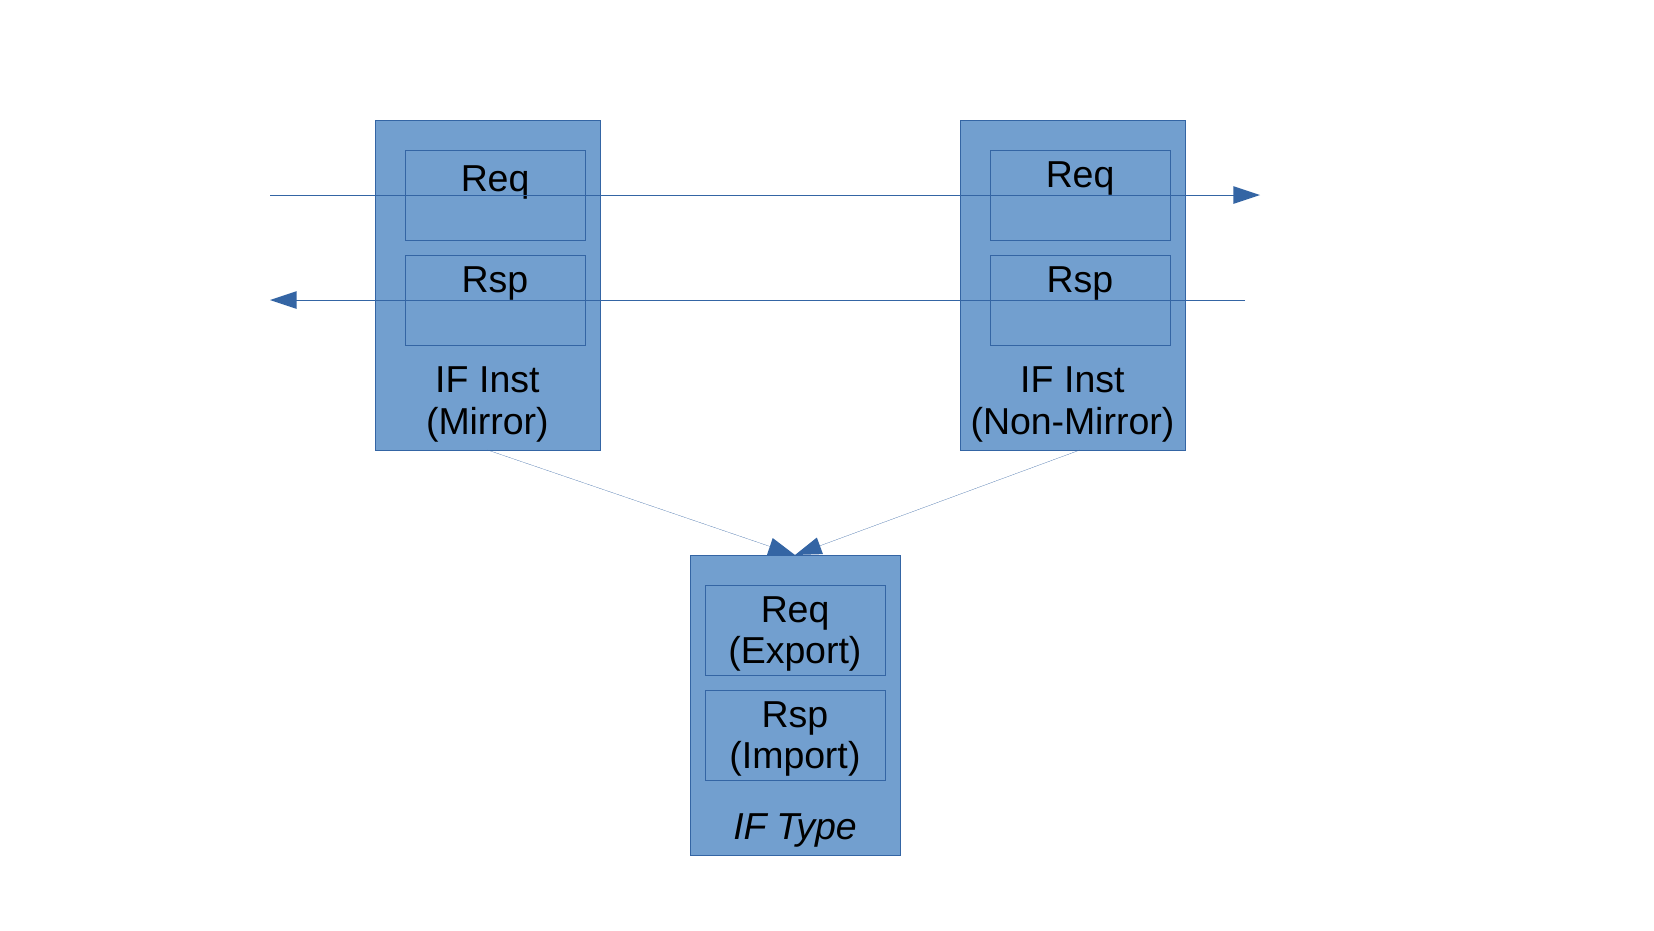

IF Inst
(Mirror)
IF Inst
(Non-Mirror)
Req
Req
Rsp
Rsp
IF Type
Req
(Export)
Rsp
(Import)